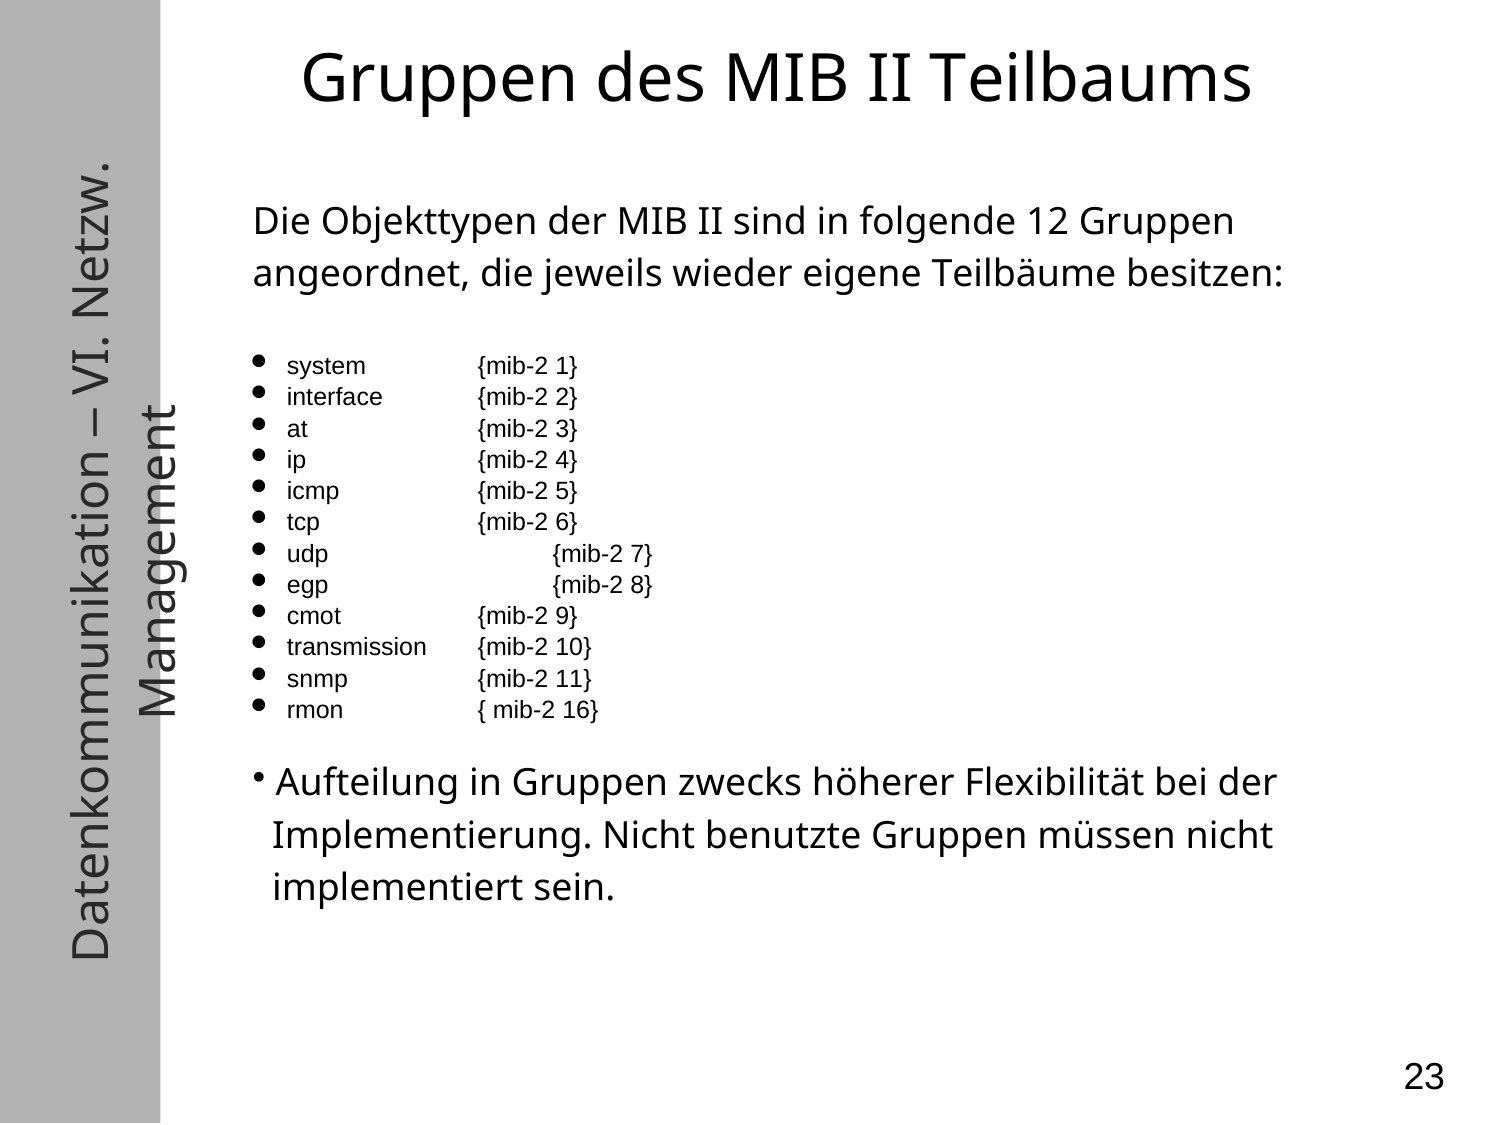

Gruppen des MIB II Teilbaums
Die Objekttypen der MIB II sind in folgende 12 Gruppen angeordnet, die jeweils wieder eigene Teilbäume besitzen:
· system		{mib-2 1}
· interface		{mib-2 2}
· at			{mib-2 3}
· ip			{mib-2 4}
· icmp		{mib-2 5}
· tcp			{mib-2 6}
· udp			{mib-2 7}
· egp			{mib-2 8}
· cmot		{mib-2 9}
· transmission	{mib-2 10}
· snmp		{mib-2 11}
· rmon 		{ mib-2 16}
 Aufteilung in Gruppen zwecks höherer Flexibilität bei der
 Implementierung. Nicht benutzte Gruppen müssen nicht
 implementiert sein.
Datenkommunikation – VI. Netzw. Management